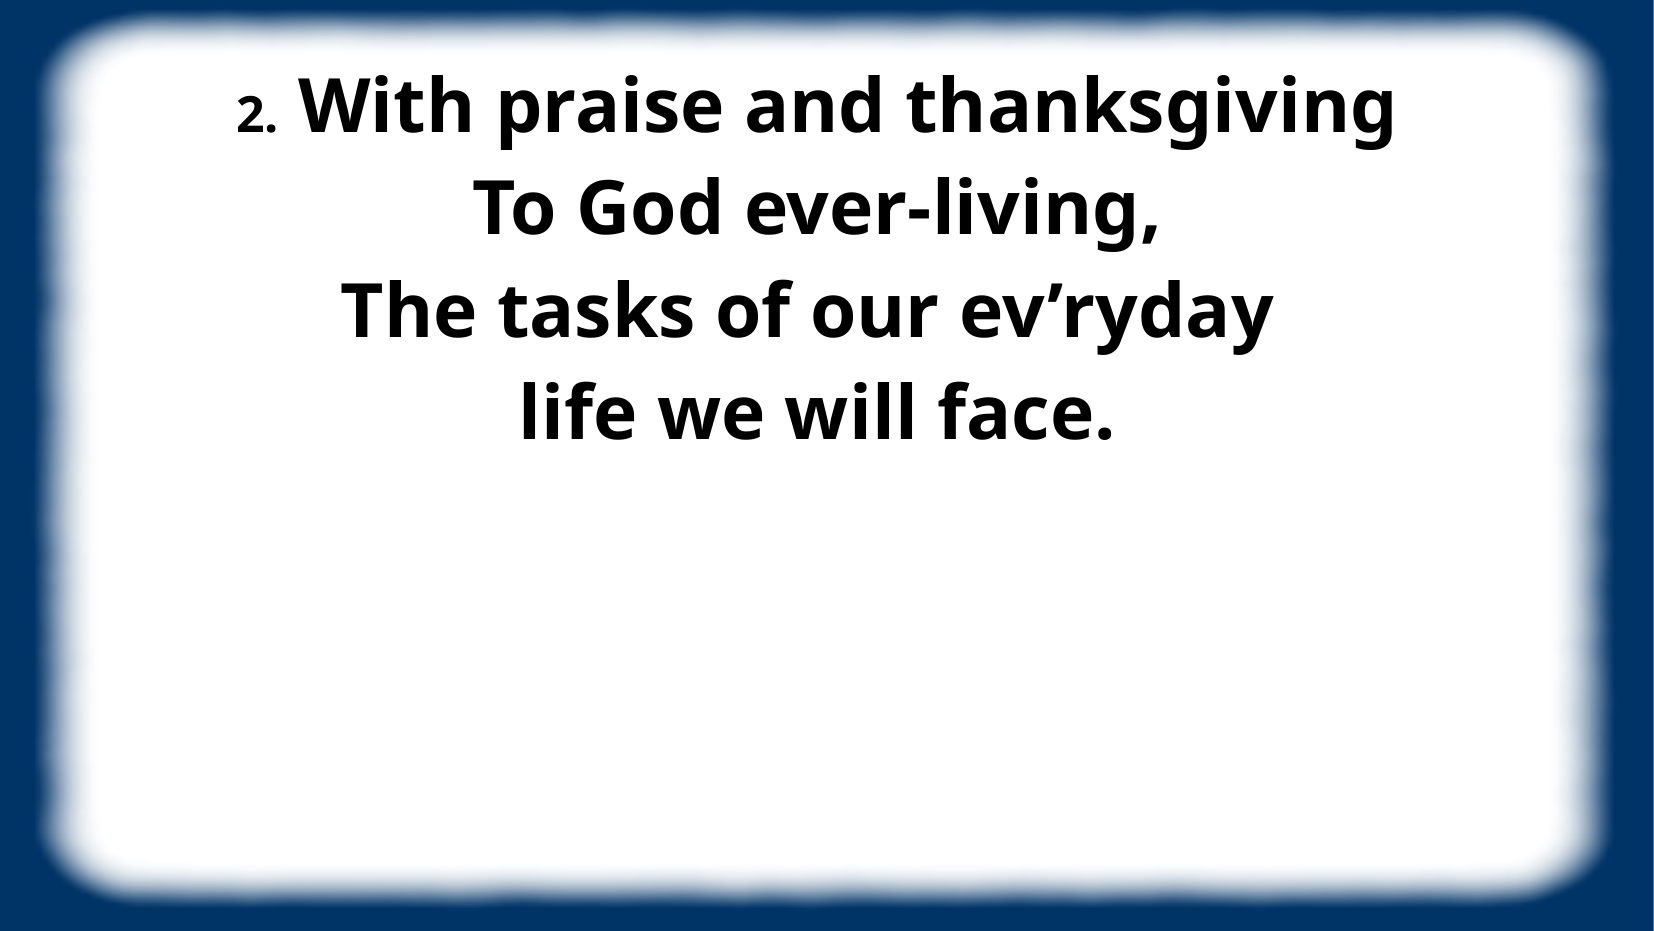

2. With praise and thanksgiving
To God ever-living,
The tasks of our ev’ryday
life we will face.